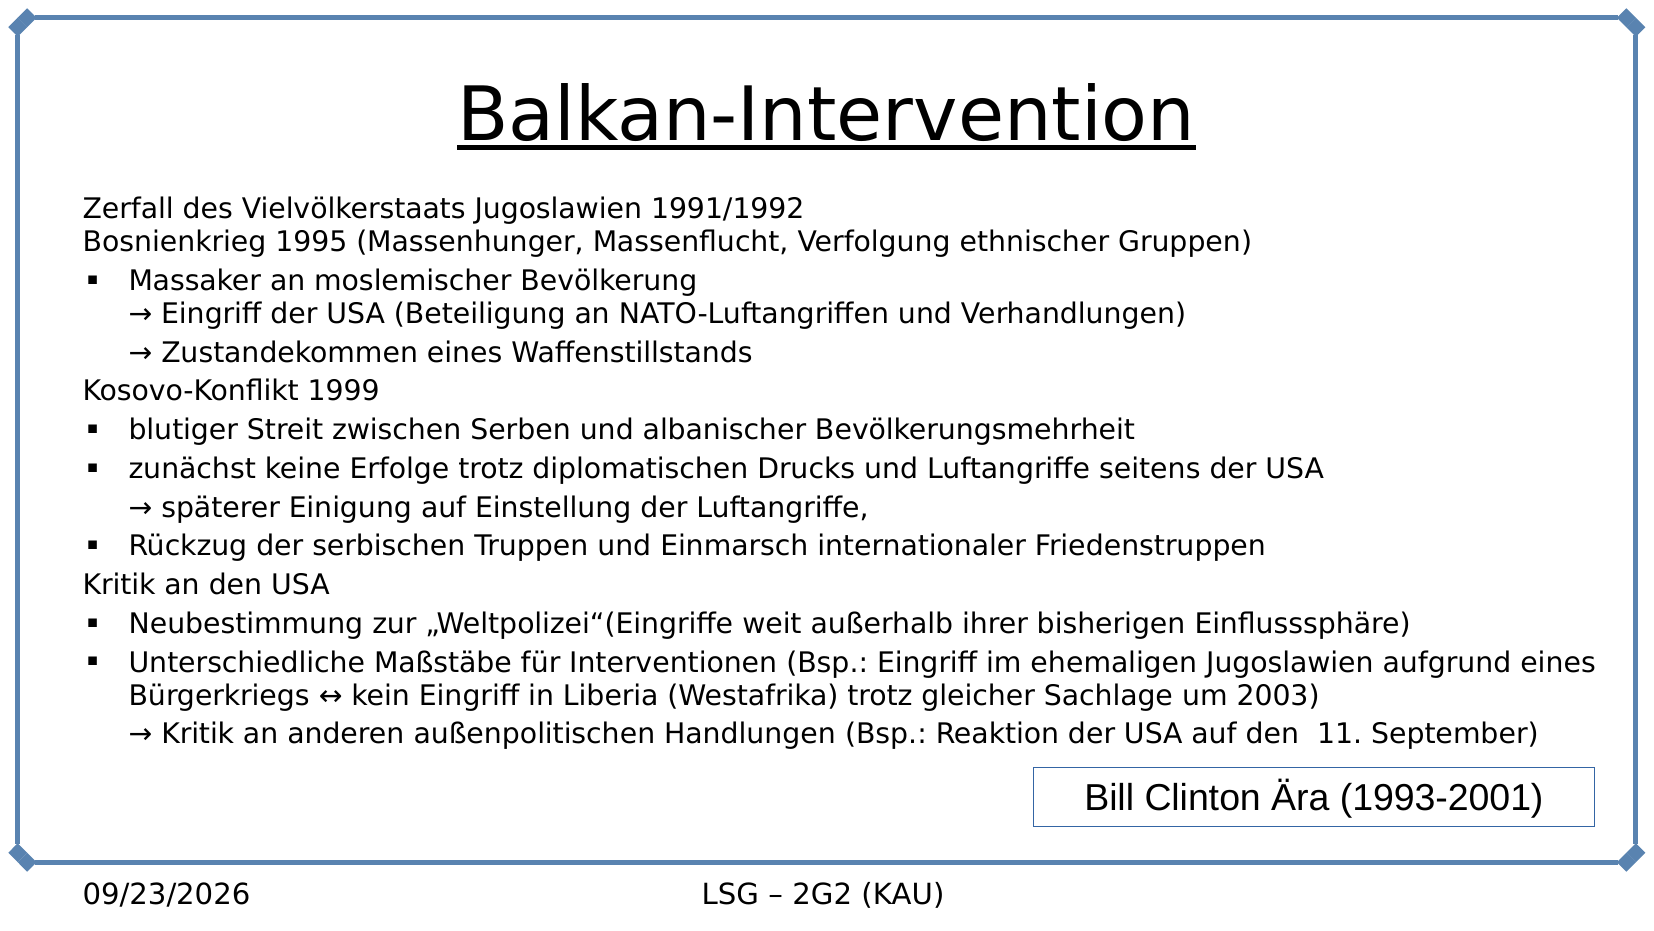

# Balkan-Intervention
Zerfall des Vielvölkerstaats Jugoslawien 1991/1992
Bosnienkrieg 1995 (Massenhunger, Massenflucht, Verfolgung ethnischer Gruppen)
Massaker an moslemischer Bevölkerung
→ Eingriff der USA (Beteiligung an NATO-Luftangriffen und Verhandlungen)
→ Zustandekommen eines Waffenstillstands
Kosovo-Konflikt 1999
blutiger Streit zwischen Serben und albanischer Bevölkerungsmehrheit
zunächst keine Erfolge trotz diplomatischen Drucks und Luftangriffe seitens der USA
→ späterer Einigung auf Einstellung der Luftangriffe,
Rückzug der serbischen Truppen und Einmarsch internationaler Friedenstruppen
Kritik an den USA
Neubestimmung zur „Weltpolizei“(Eingriffe weit außerhalb ihrer bisherigen Einflusssphäre)
Unterschiedliche Maßstäbe für Interventionen (Bsp.: Eingriff im ehemaligen Jugoslawien aufgrund eines Bürgerkriegs ↔ kein Eingriff in Liberia (Westafrika) trotz gleicher Sachlage um 2003)
→ Kritik an anderen außenpolitischen Handlungen (Bsp.: Reaktion der USA auf den 11. September)
Bill Clinton Ära (1993-2001)